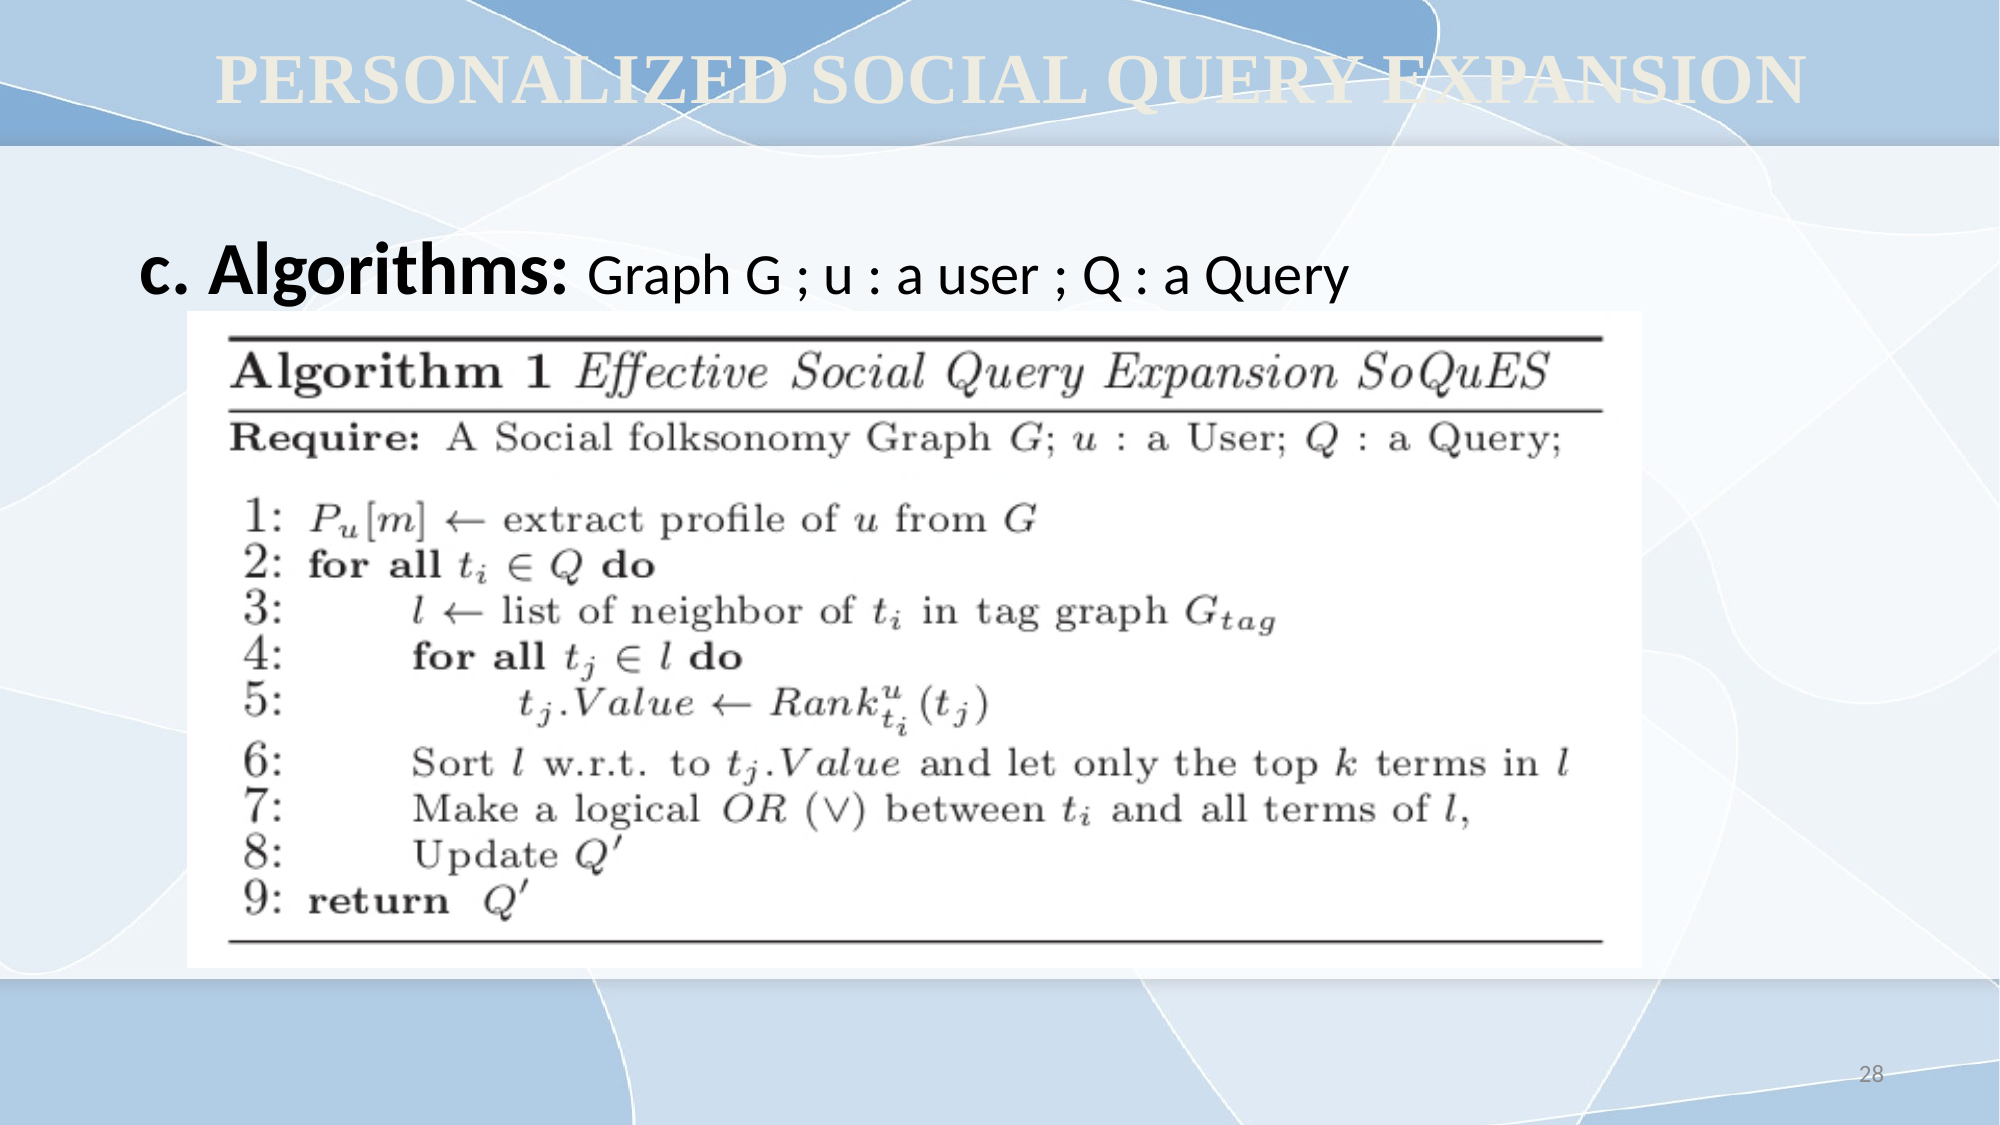

# PERSONALIZED SOCIAL QUERY EXPANSION
c. Algorithms: Graph G ; u : a user ; Q : a Query